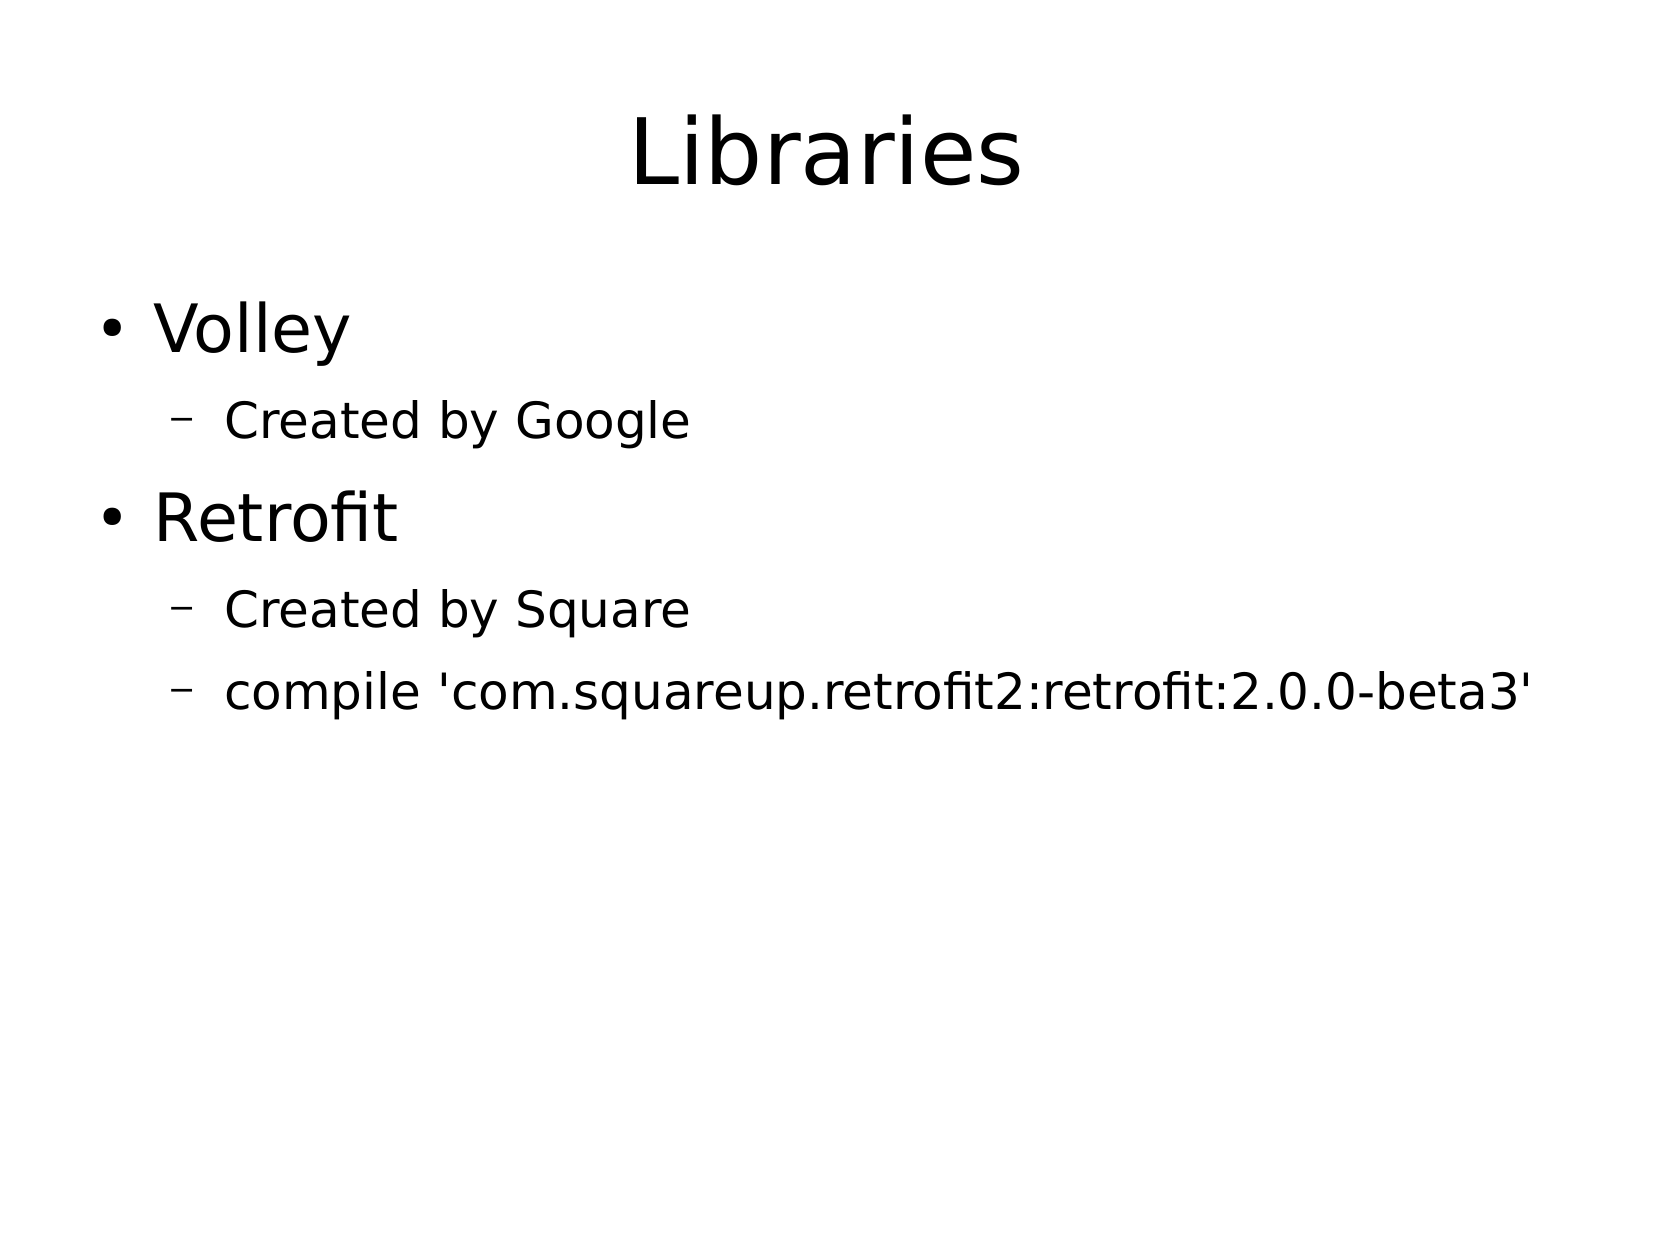

# Libraries
Volley
Created by Google
Retrofit
Created by Square
compile 'com.squareup.retrofit2:retrofit:2.0.0-beta3'